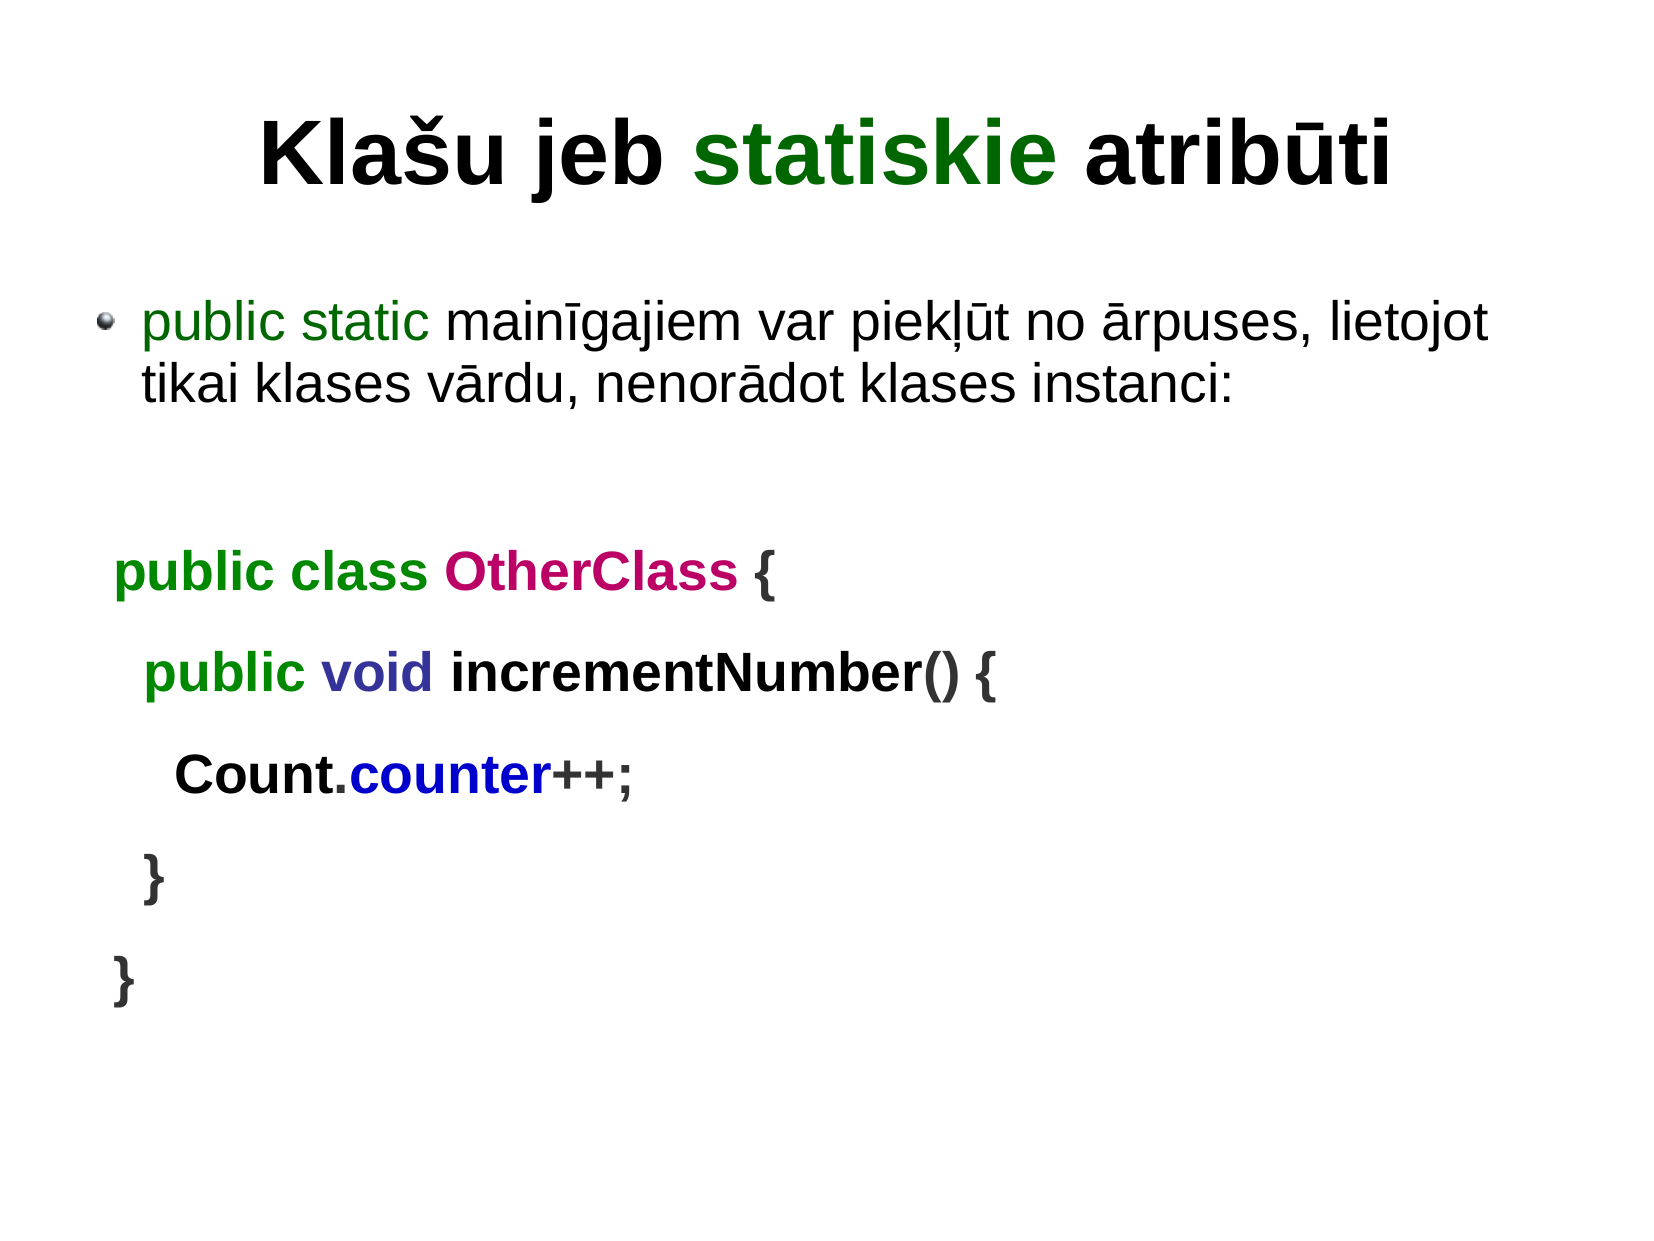

# Klašu jeb statiskie atribūti
public static mainīgajiem var piekļūt no ārpuses, lietojot tikai klases vārdu, nenorādot klases instanci:
 public class OtherClass {
 public void incrementNumber() {
 Count.counter++;
 }
 }